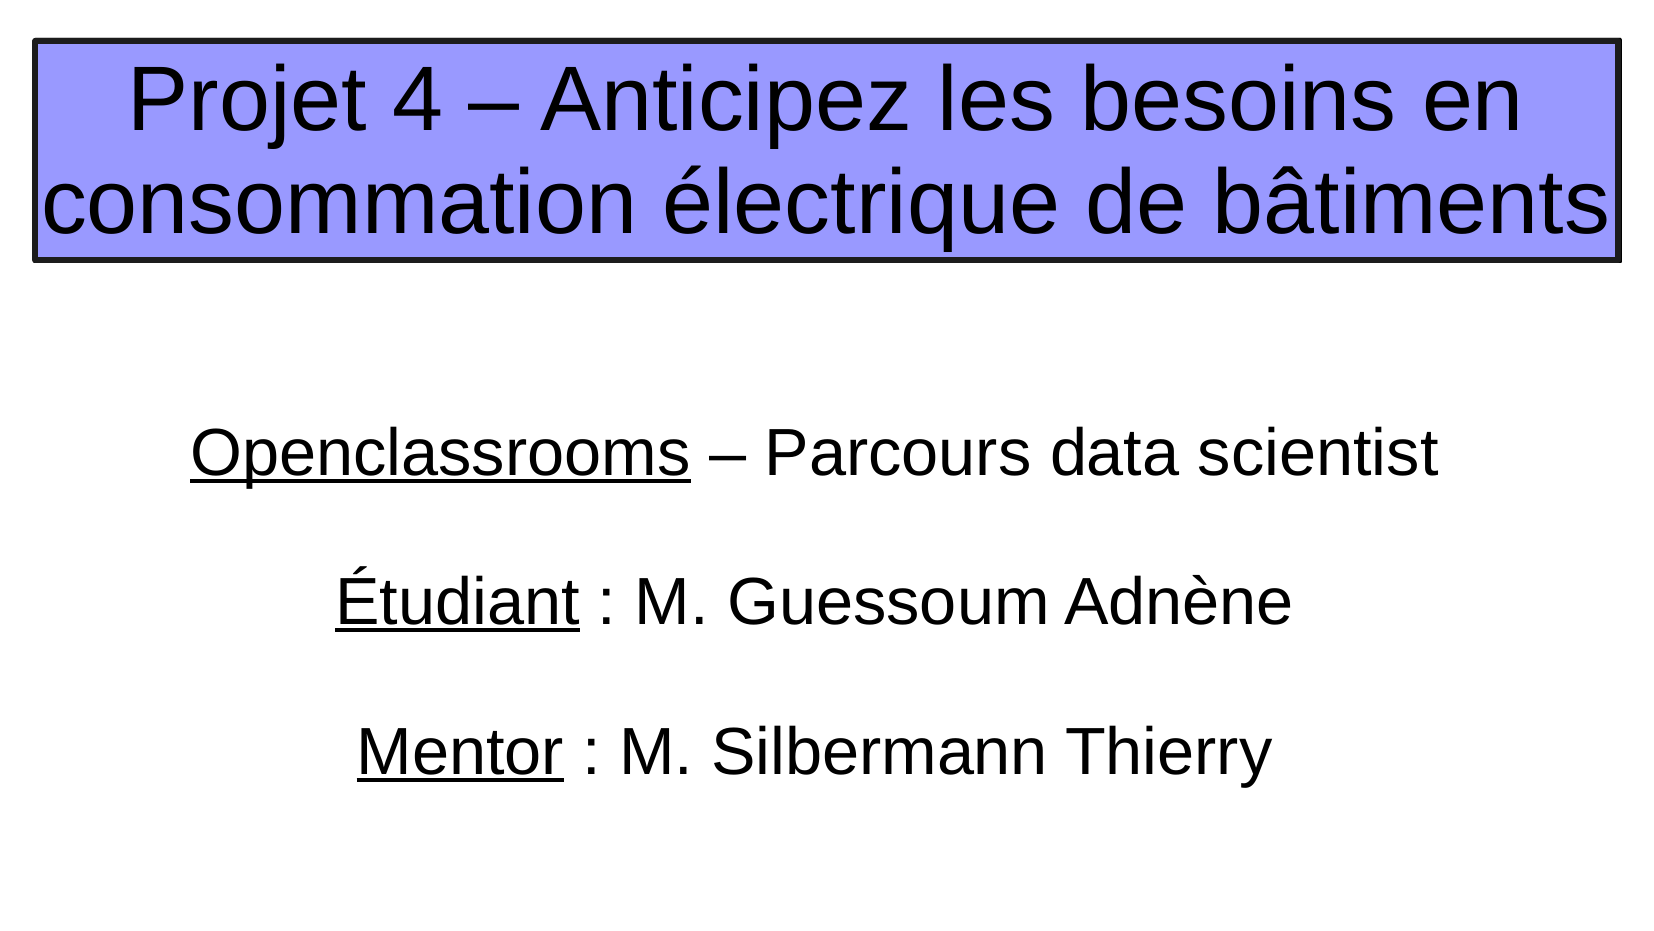

#
Projet 4 – Anticipez les besoins en consommation électrique de bâtiments
Openclassrooms – Parcours data scientist
Étudiant : M. Guessoum Adnène
Mentor : M. Silbermann Thierry